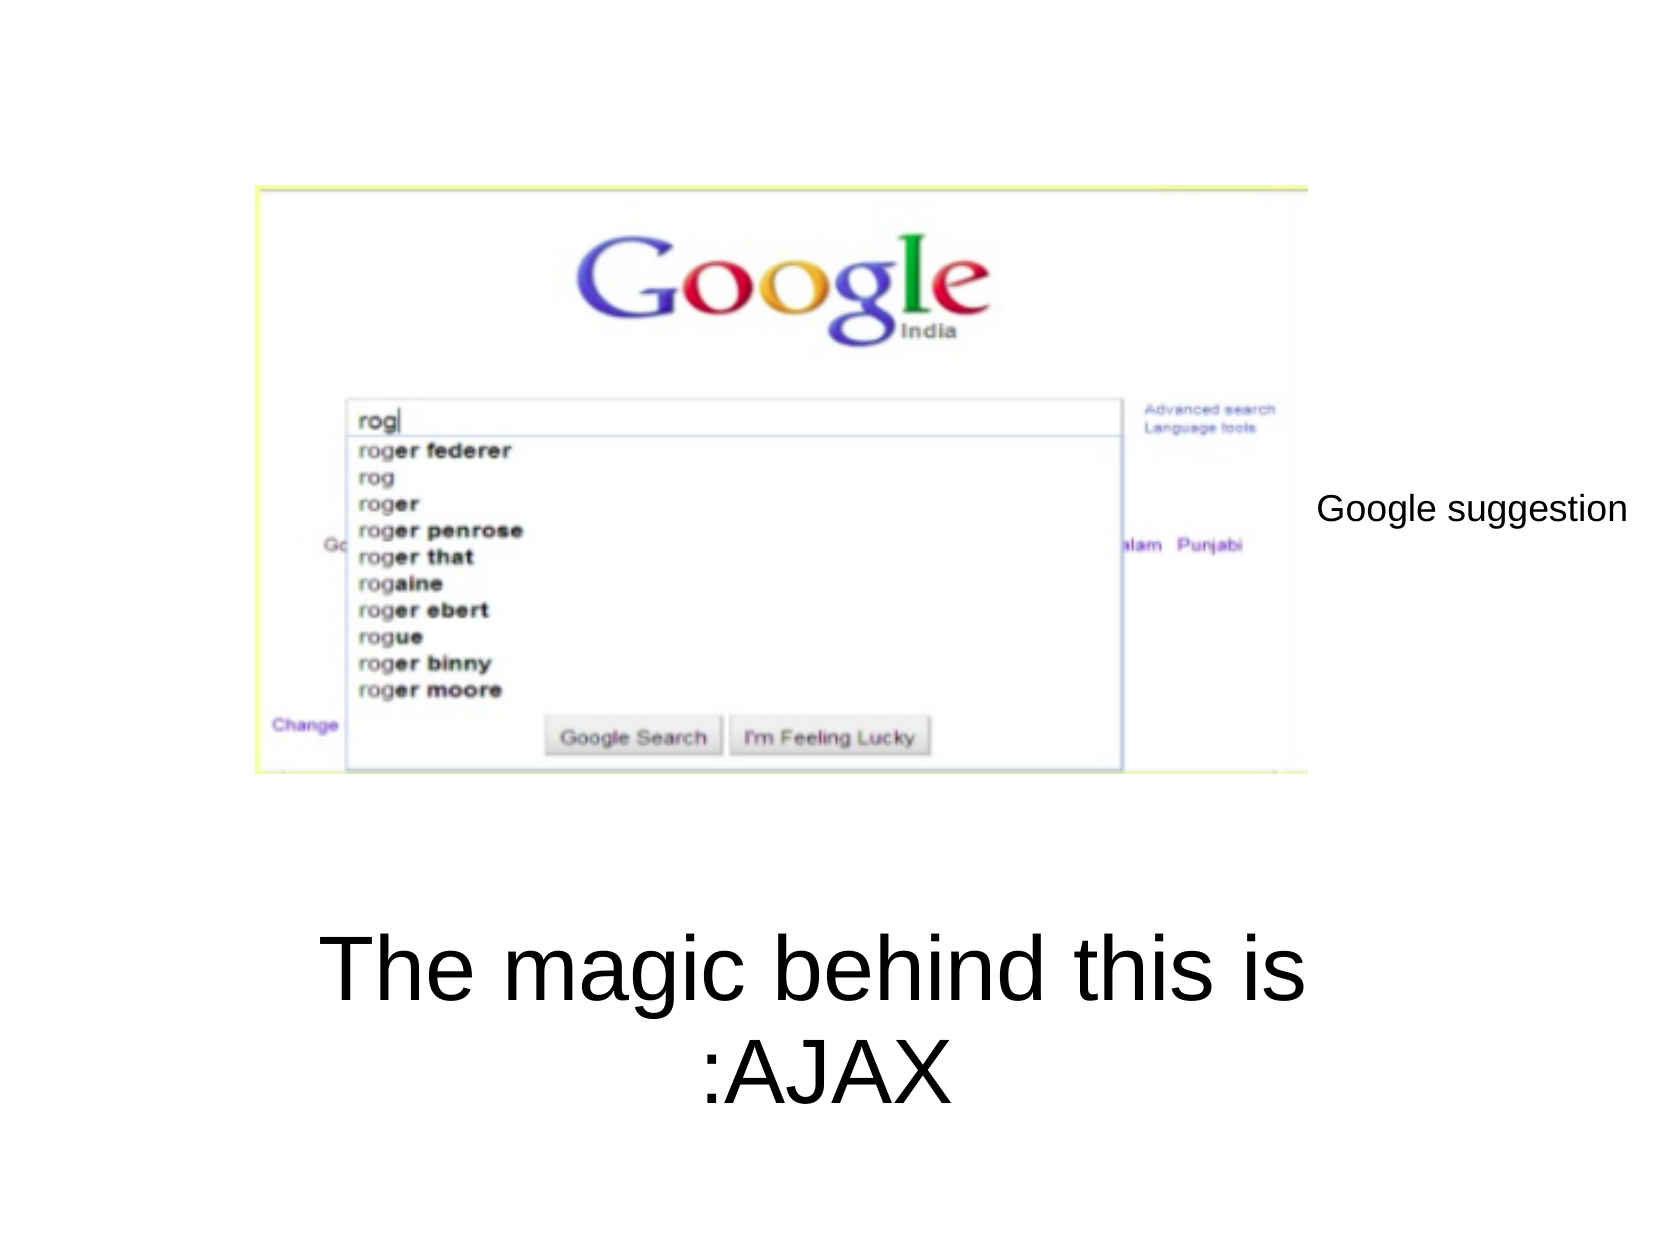

Google suggestion
# The magic behind this is :AJAX